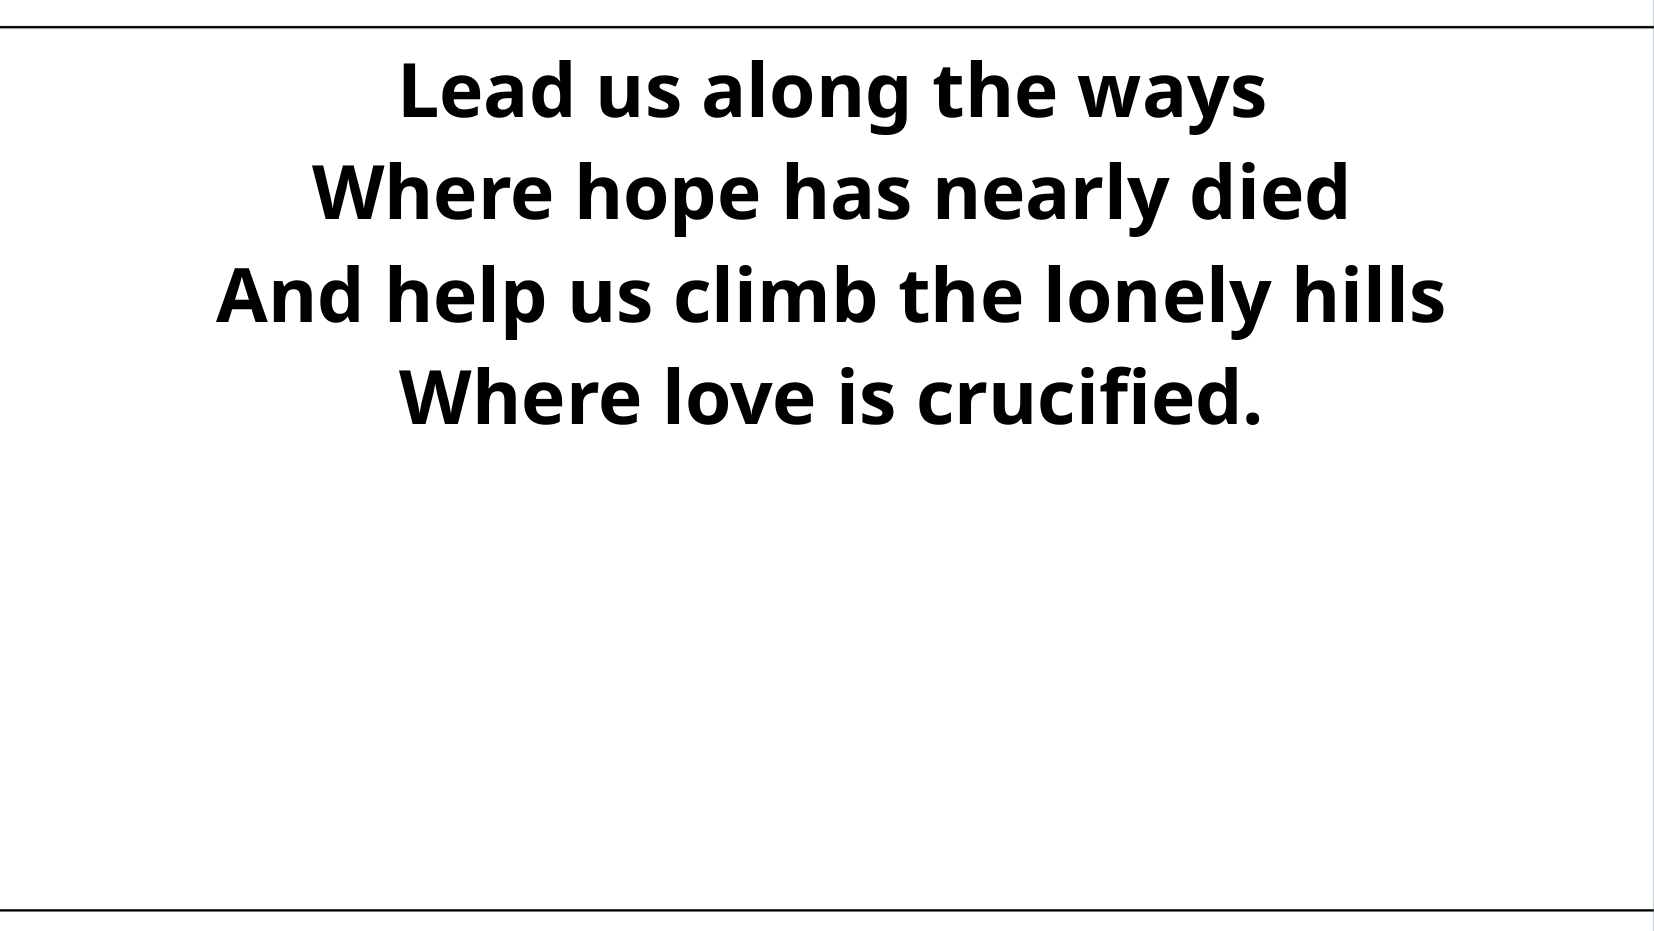

Lead us along the ways
Where hope has nearly died
And help us climb the lonely hills
Where love is crucified.